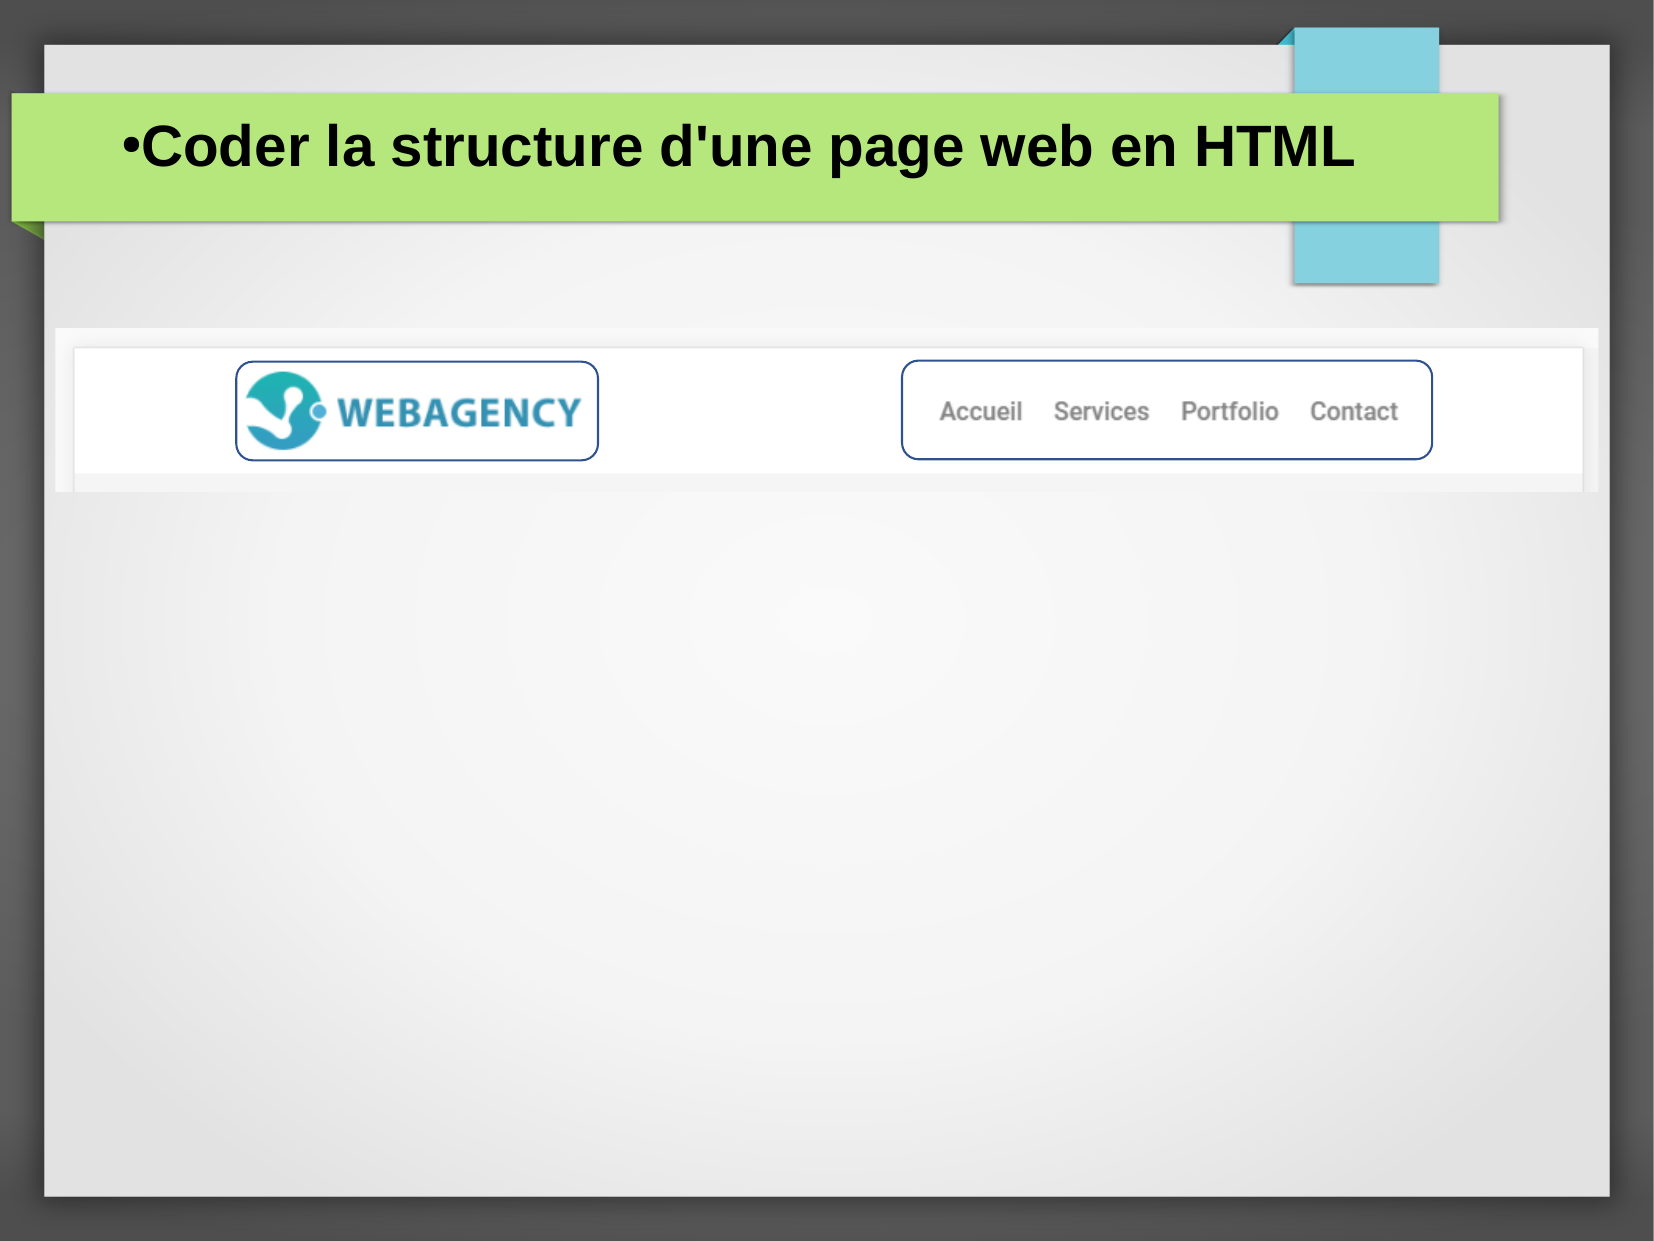

Coder la structure d'une page web en HTML